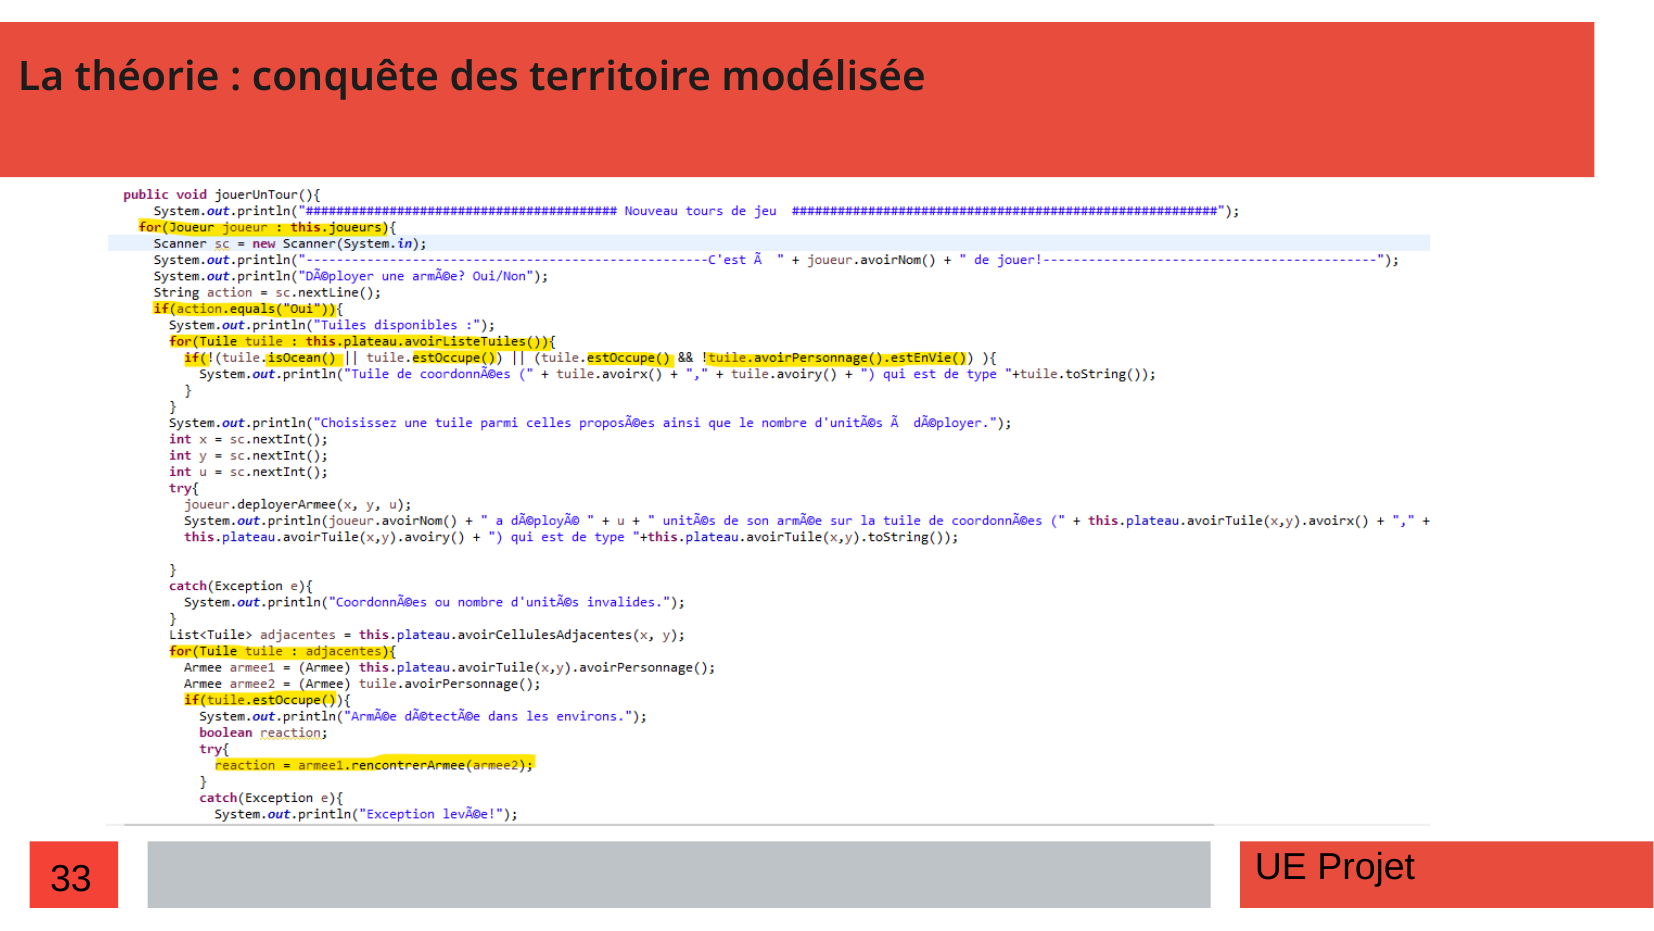

# La théorie : conquête des territoire modélisée
UE Projet
33